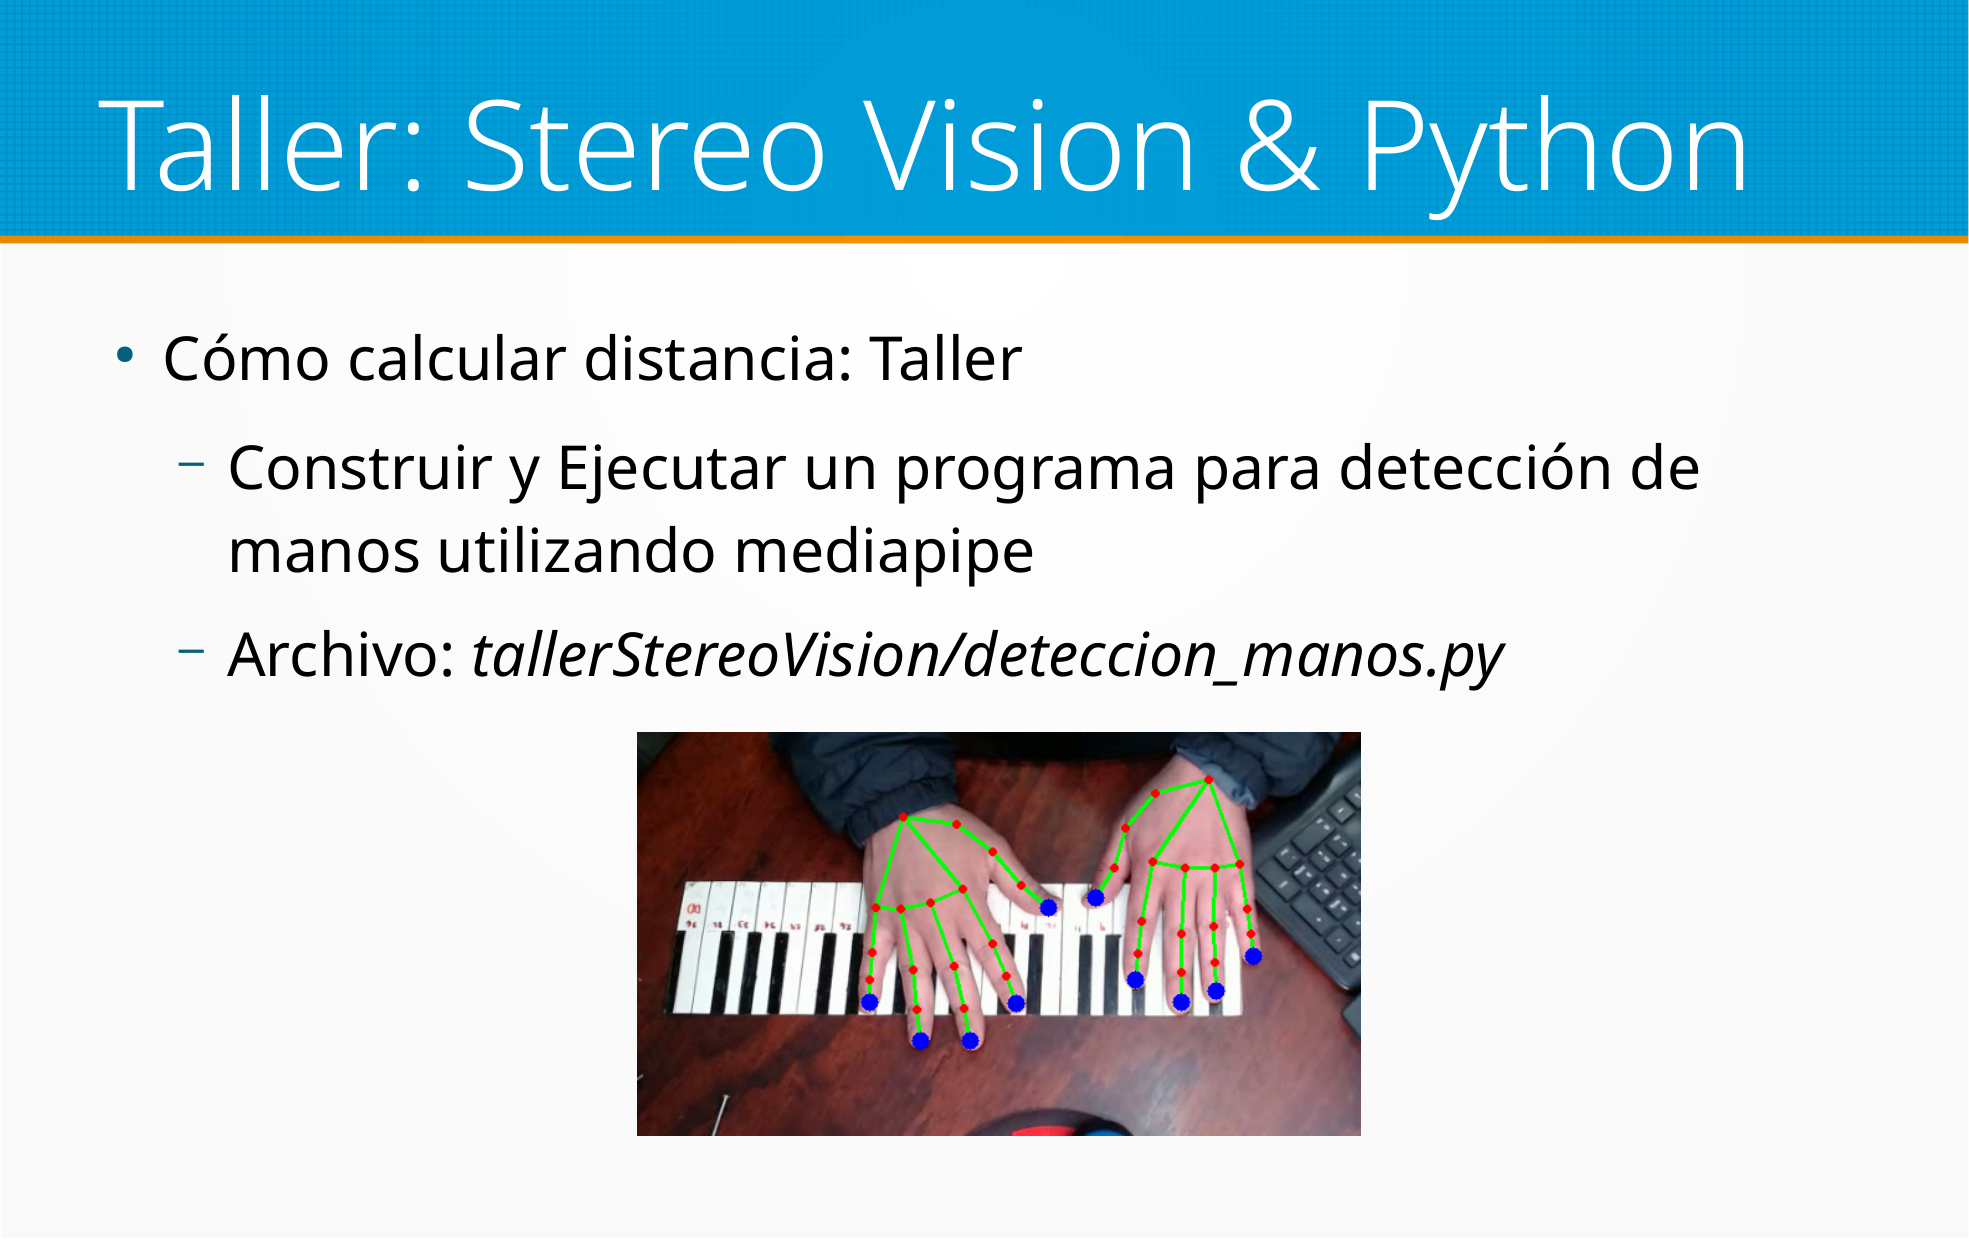

# Taller: Stereo Vision & Python
Cómo calcular distancia: Taller
Construir y Ejecutar un programa para detección de manos utilizando mediapipe
Archivo: tallerStereoVision/deteccion_manos.py